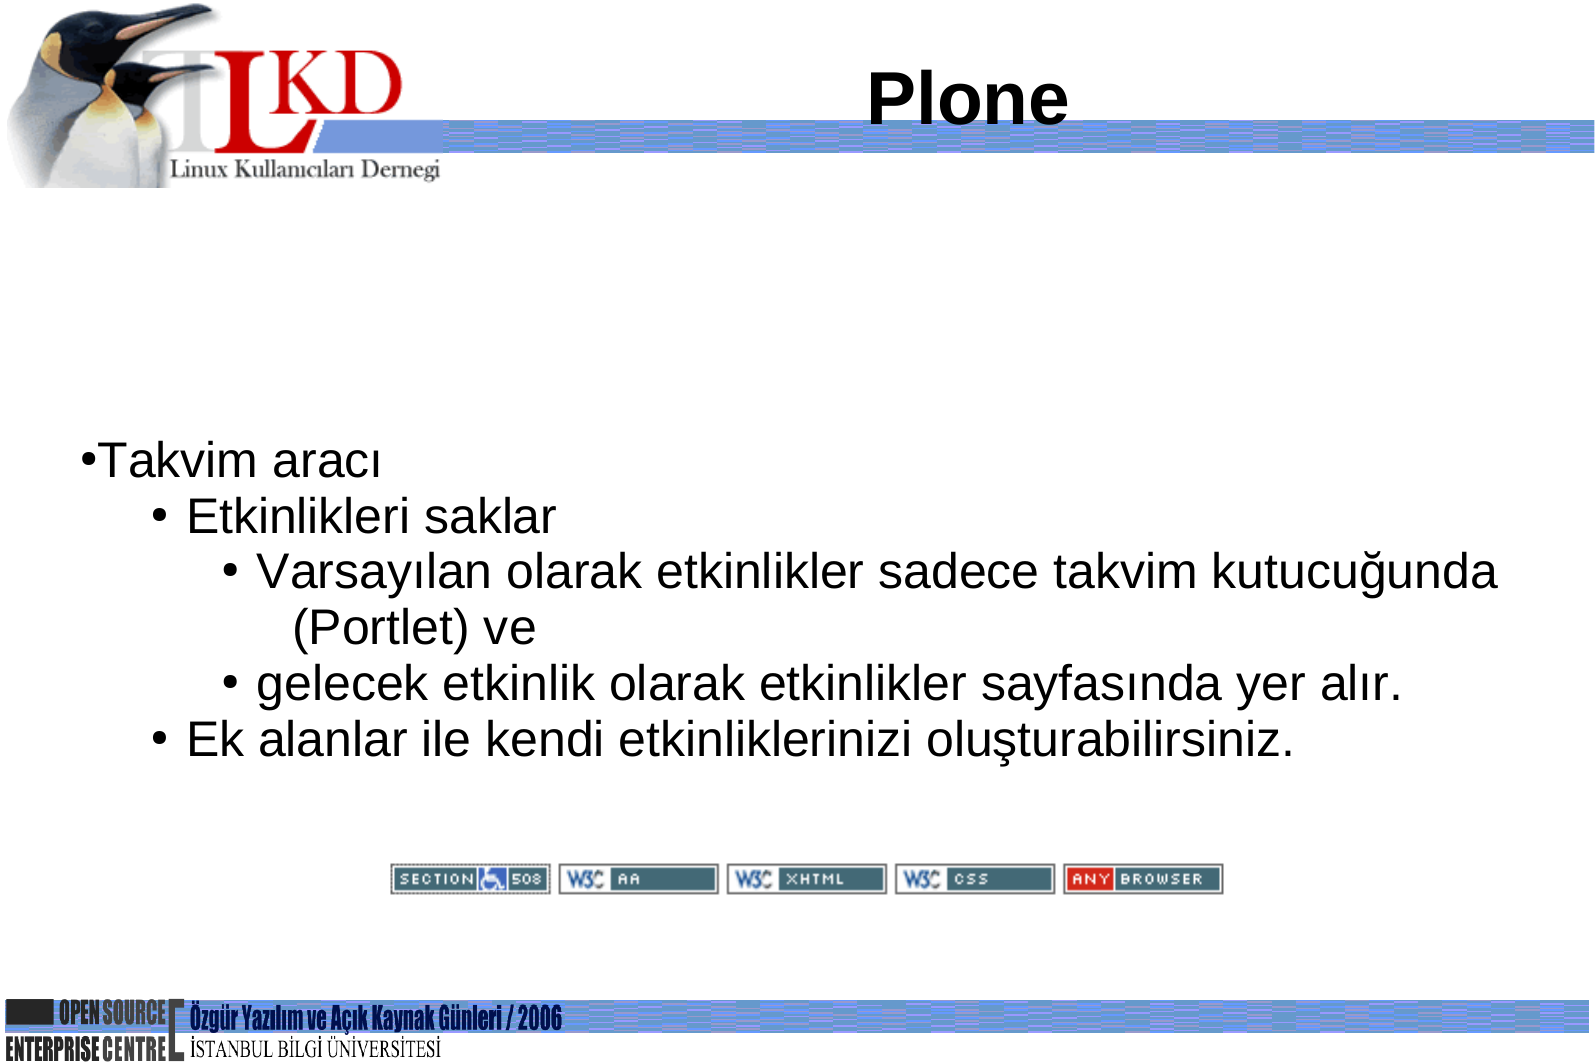

# Plone
Takvim aracı
Etkinlikleri saklar
Varsayılan olarak etkinlikler sadece takvim kutucuğunda (Portlet) ve
gelecek etkinlik olarak etkinlikler sayfasında yer alır.
Ek alanlar ile kendi etkinliklerinizi oluşturabilirsiniz.